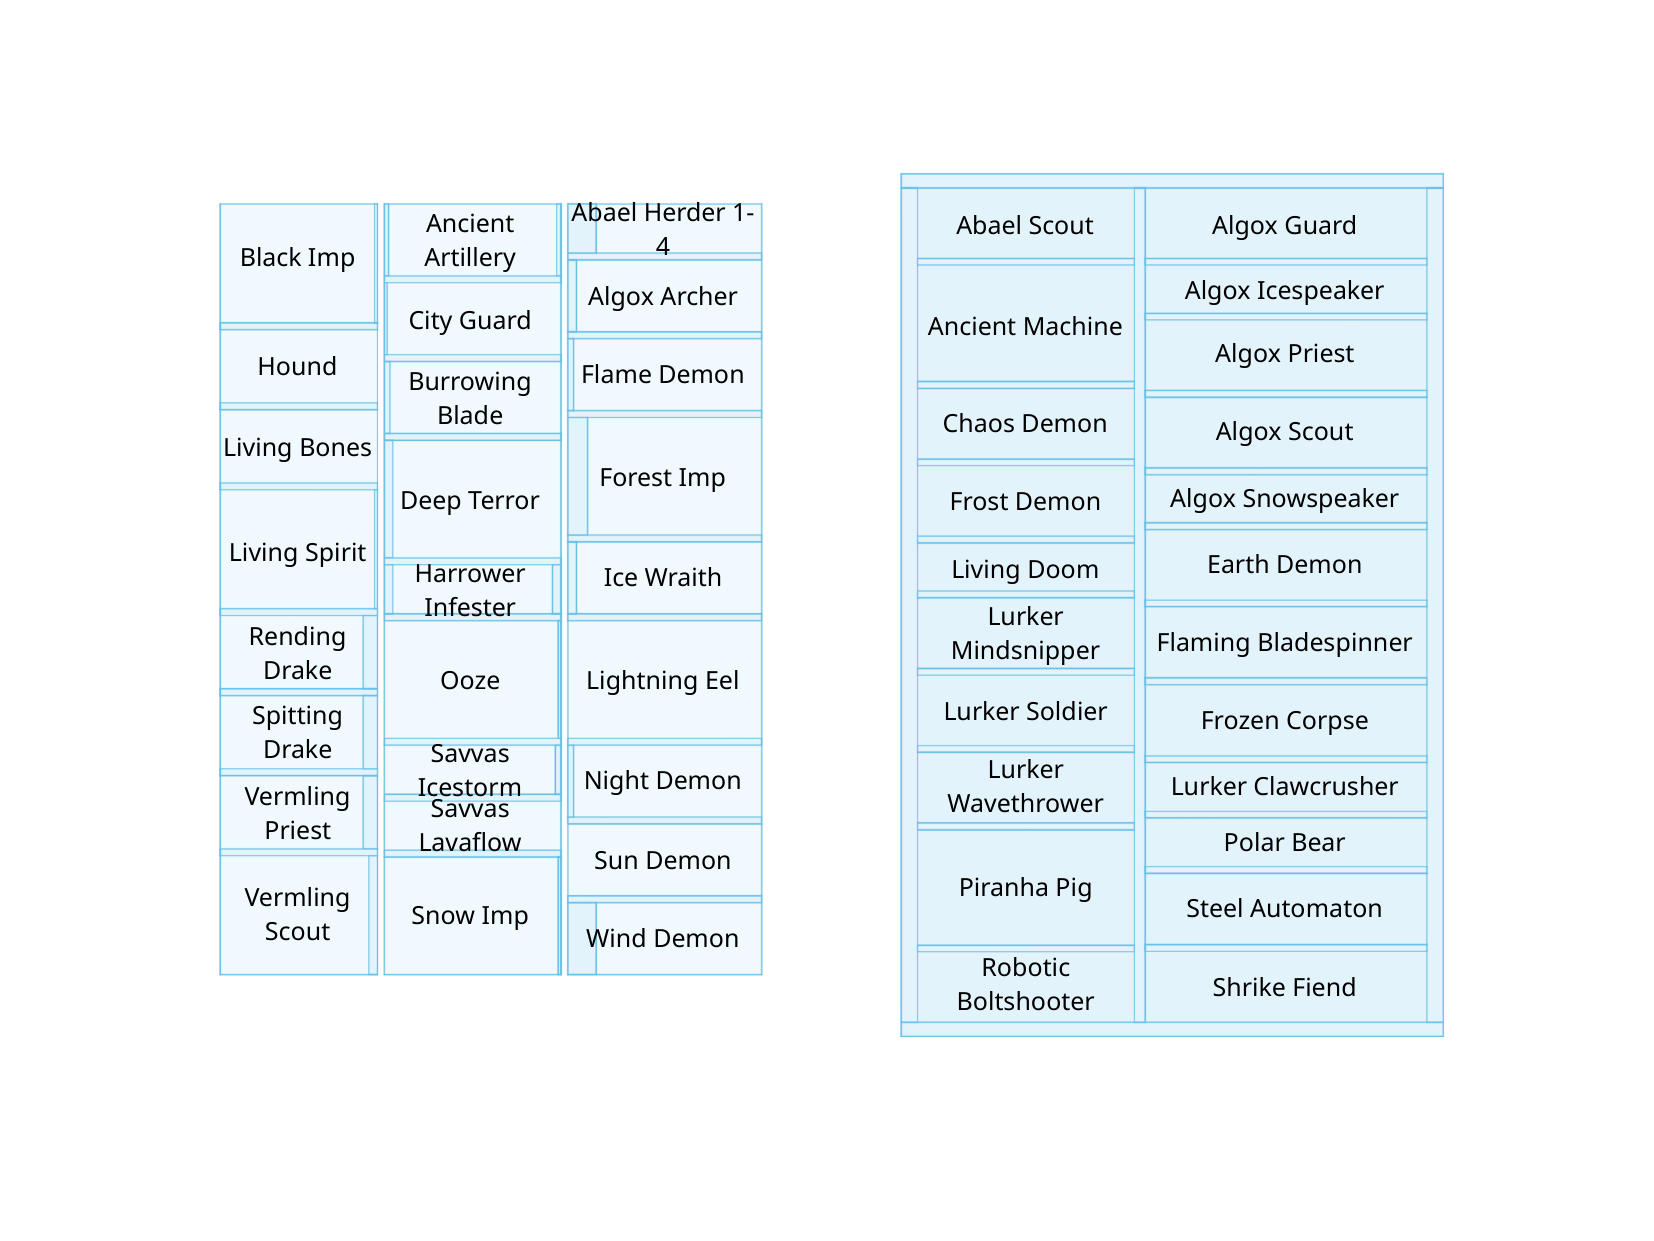

Abael Scout
Algox Guard
Abael Herder 1-4
# Black Imp
Ancient Artillery
Algox Archer
Algox Icespeaker
Ancient Machine
City Guard
Algox Priest
Hound
Flame Demon
Burrowing Blade
Chaos Demon
Algox Scout
Living Bones
Forest Imp
Deep Terror
Frost Demon
Algox Snowspeaker
Living Spirit
Earth Demon
Ice Wraith
Living Doom
Harrower Infester
Lurker Mindsnipper
Flaming Bladespinner
Rending Drake
Ooze
Lightning Eel
Lurker Soldier
Frozen Corpse
Spitting Drake
Savvas Icestorm
Night Demon
Lurker Wavethrower
Lurker Clawcrusher
Vermling Priest
Savvas Lavaflow
Polar Bear
Sun Demon
Piranha Pig
Vermling Scout
Snow Imp
Steel Automaton
Wind Demon
Robotic Boltshooter
Shrike Fiend